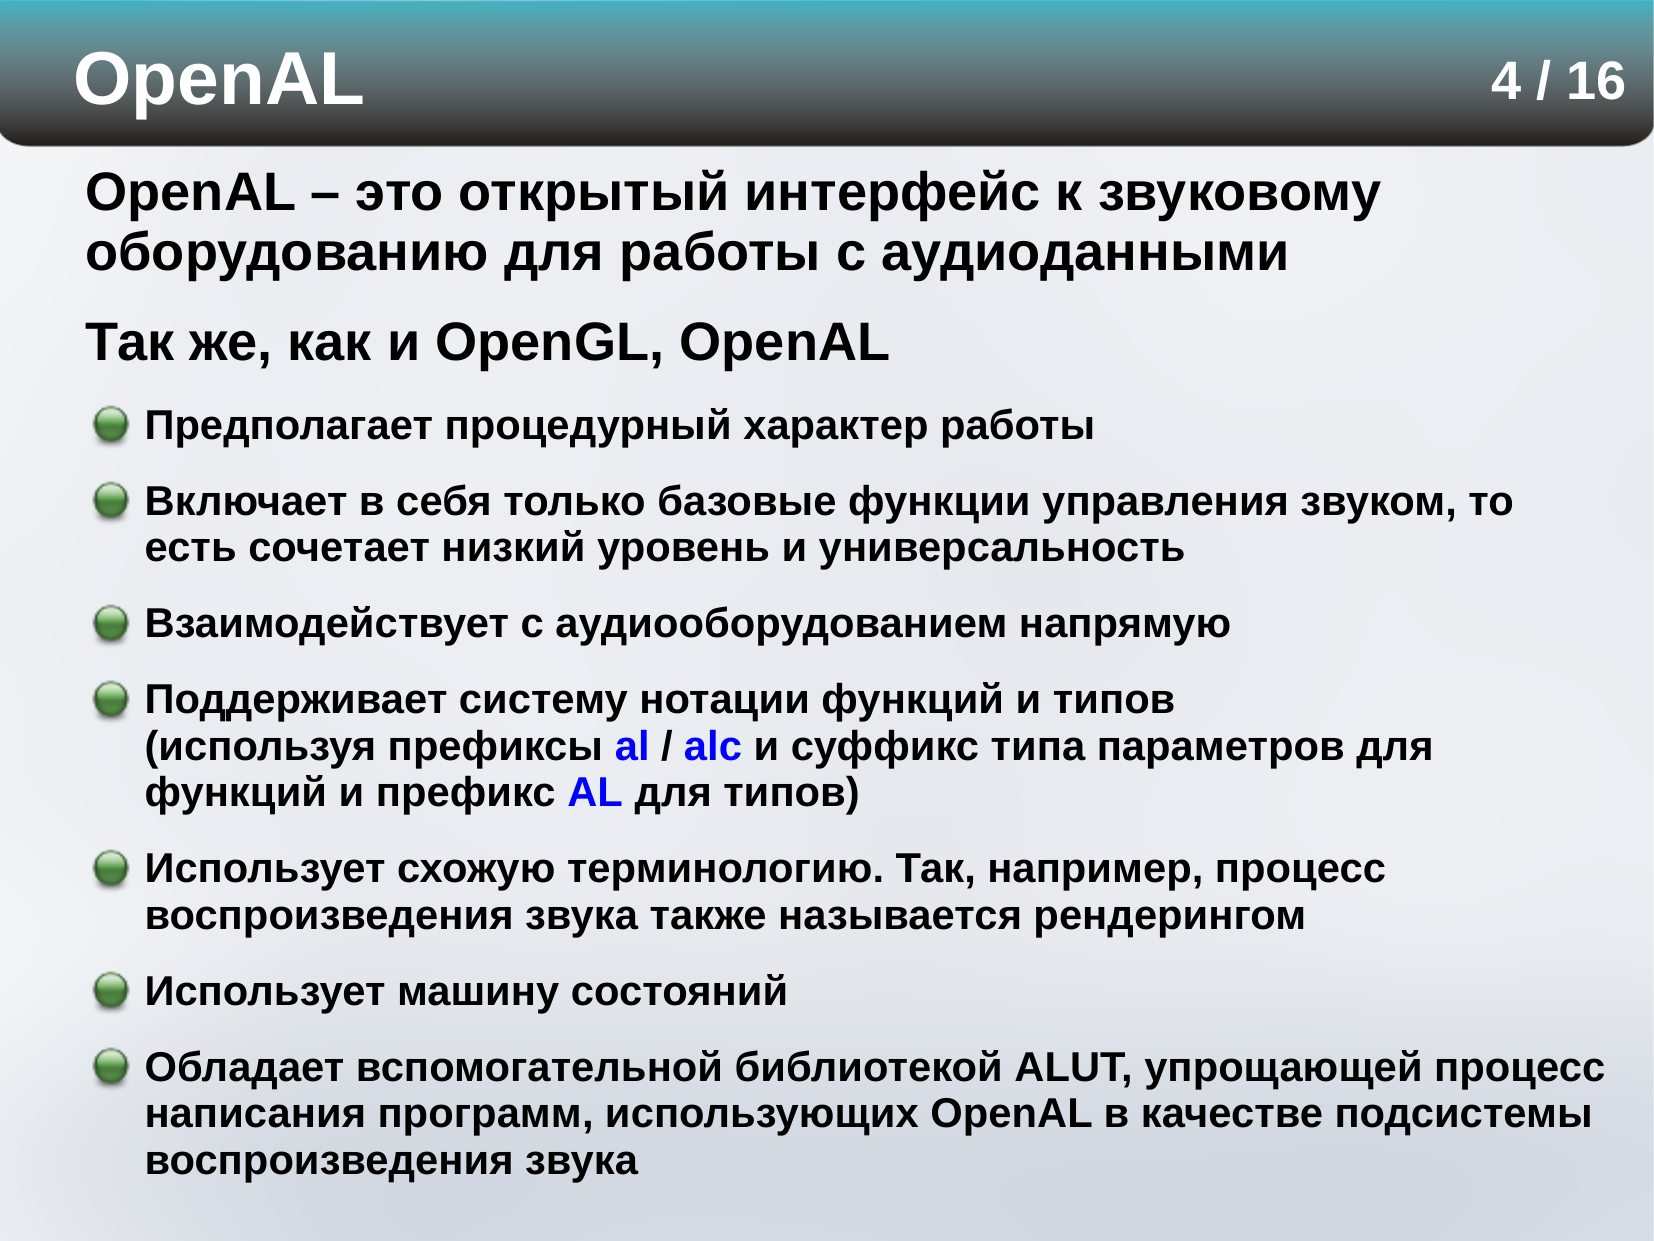

OpenAL
OpenAL – это открытый интерфейс к звуковому оборудованию для работы с аудиоданными
Так же, как и OpenGL, OpenAL
Предполагает процедурный характер работы
Включает в себя только базовые функции управления звуком, то есть сочетает низкий уровень и универсальность
Взаимодействует с аудиооборудованием напрямую
Поддерживает систему нотации функций и типов
(используя префиксы al / alc и суффикс типа параметров для функций и префикс AL для типов)
Использует схожую терминологию. Так, например, процесс воспроизведения звука также называется рендерингом
Использует машину состояний
Обладает вспомогательной библиотекой ALUT, упрощающей процесс написания программ, использующих OpenAL в качестве подсистемы воспроизведения звука